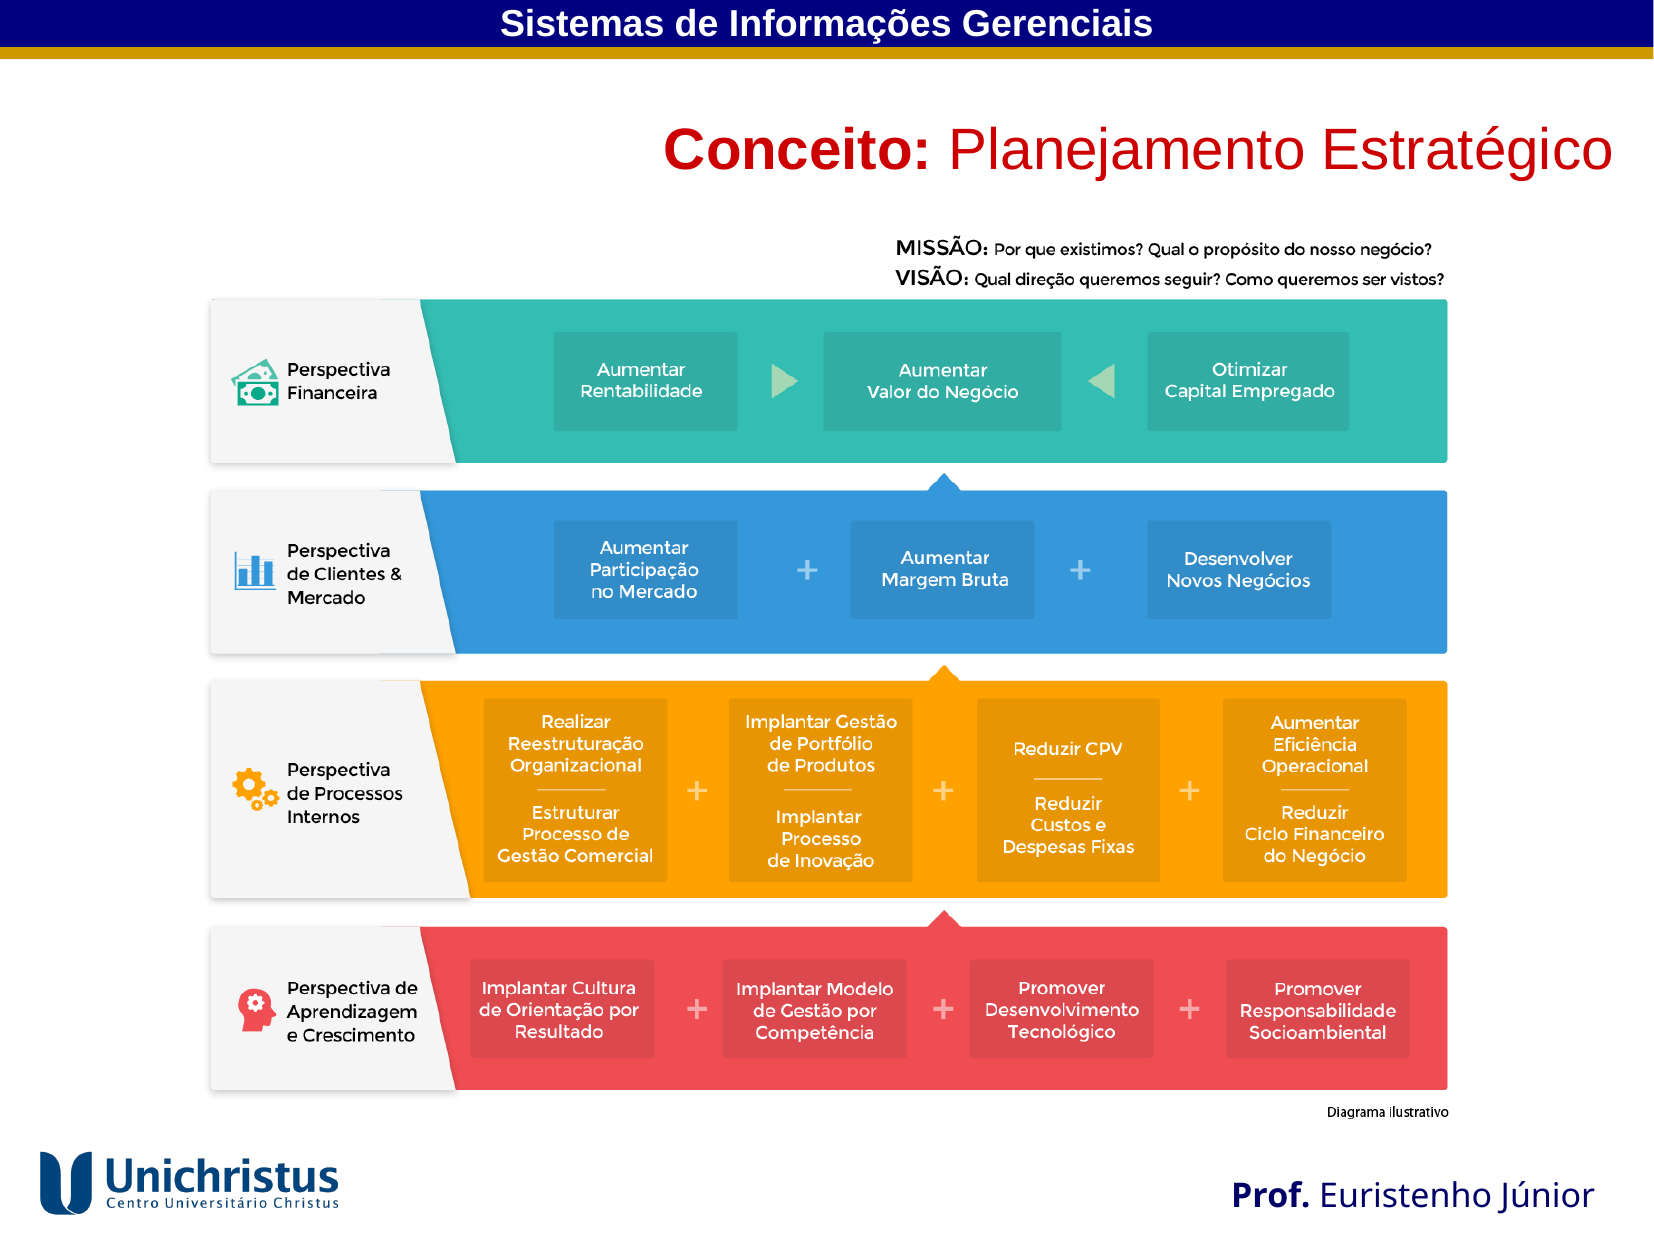

Sistemas de Informações Gerenciais
Conceito: Planejamento Estratégico
Prof. Euristenho Júnior